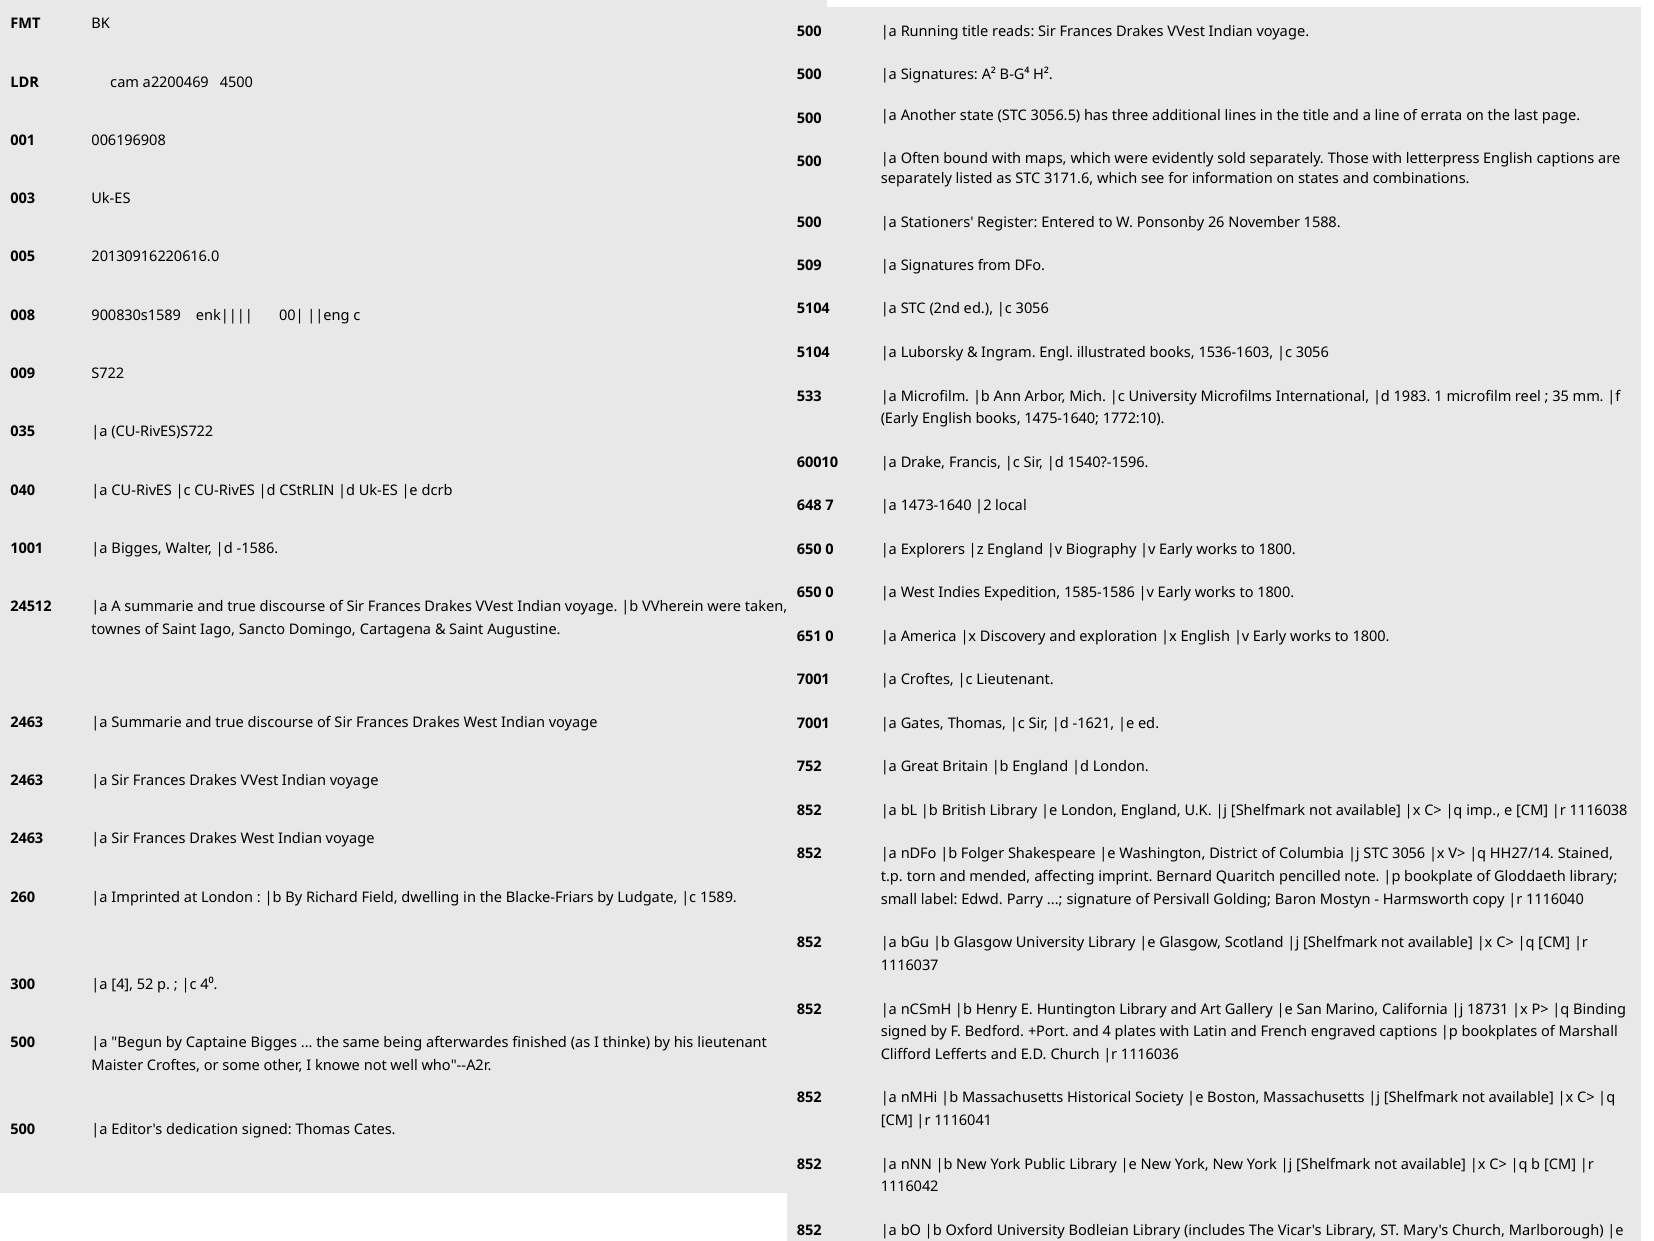

| FMT | BK |
| --- | --- |
| LDR | cam a2200469 4500 |
| 001 | 006196908 |
| 003 | Uk-ES |
| 005 | 20130916220616.0 |
| 008 | 900830s1589 enk|||| 00| ||eng c |
| 009 | S722 |
| 035 | |a (CU-RivES)S722 |
| 040 | |a CU-RivES |c CU-RivES |d CStRLIN |d Uk-ES |e dcrb |
| 1001 | |a Bigges, Walter, |d -1586. |
| 24512 | |a A summarie and true discourse of Sir Frances Drakes VVest Indian voyage. |b VVherein were taken, the townes of Saint Iago, Sancto Domingo, Cartagena & Saint Augustine. |
| 2463 | |a Summarie and true discourse of Sir Frances Drakes West Indian voyage |
| 2463 | |a Sir Frances Drakes VVest Indian voyage |
| 2463 | |a Sir Frances Drakes West Indian voyage |
| 260 | |a Imprinted at London : |b By Richard Field, dwelling in the Blacke-Friars by Ludgate, |c 1589. |
| 300 | |a [4], 52 p. ; |c 4⁰. |
| 500 | |a "Begun by Captaine Bigges ... the same being afterwardes finished (as I thinke) by his lieutenant Maister Croftes, or some other, I knowe not well who"--A2r. |
| 500 | |a Editor's dedication signed: Thomas Cates. |
| 500 | |a Running title reads: Sir Frances Drakes VVest Indian voyage. |
| --- | --- |
| 500 | |a Signatures: A² B-G⁴ H². |
| 500 | |a Another state (STC 3056.5) has three additional lines in the title and a line of errata on the last page. |
| 500 | |a Often bound with maps, which were evidently sold separately. Those with letterpress English captions are separately listed as STC 3171.6, which see for information on states and combinations. |
| 500 | |a Stationers' Register: Entered to W. Ponsonby 26 November 1588. |
| 509 | |a Signatures from DFo. |
| 5104 | |a STC (2nd ed.), |c 3056 |
| 5104 | |a Luborsky & Ingram. Engl. illustrated books, 1536-1603, |c 3056 |
| 533 | |a Microfilm. |b Ann Arbor, Mich. |c University Microfilms International, |d 1983. 1 microfilm reel ; 35 mm. |f (Early English books, 1475-1640; 1772:10). |
| 60010 | |a Drake, Francis, |c Sir, |d 1540?-1596. |
| 648 7 | |a 1473-1640 |2 local |
| 650 0 | |a Explorers |z England |v Biography |v Early works to 1800. |
| 650 0 | |a West Indies Expedition, 1585-1586 |v Early works to 1800. |
| 651 0 | |a America |x Discovery and exploration |x English |v Early works to 1800. |
| 7001 | |a Croftes, |c Lieutenant. |
| 7001 | |a Gates, Thomas, |c Sir, |d -1621, |e ed. |
| 752 | |a Great Britain |b England |d London. |
| 852 | |a bL |b British Library |e London, England, U.K. |j [Shelfmark not available] |x C> |q imp., e [CM] |r 1116038 |
| 852 | |a nDFo |b Folger Shakespeare |e Washington, District of Columbia |j STC 3056 |x V> |q HH27/14. Stained, t.p. torn and mended, affecting imprint. Bernard Quaritch pencilled note. |p bookplate of Gloddaeth library; small label: Edwd. Parry ...; signature of Persivall Golding; Baron Mostyn - Harmsworth copy |r 1116040 |
| 852 | |a bGu |b Glasgow University Library |e Glasgow, Scotland |j [Shelfmark not available] |x C> |q [CM] |r 1116037 |
| 852 | |a nCSmH |b Henry E. Huntington Library and Art Gallery |e San Marino, California |j 18731 |x P> |q Binding signed by F. Bedford. +Port. and 4 plates with Latin and French engraved captions |p bookplates of Marshall Clifford Lefferts and E.D. Church |r 1116036 |
| 852 | |a nMHi |b Massachusetts Historical Society |e Boston, Massachusetts |j [Shelfmark not available] |x C> |q [CM] |r 1116041 |
| 852 | |a nNN |b New York Public Library |e New York, New York |j [Shelfmark not available] |x C> |q b [CM] |r 1116042 |
| 852 | |a bO |b Oxford University Bodleian Library (includes The Vicar's Library, ST. Mary's Church, Marlborough) |e Oxford, England |j Antiq.e.E.1589.5 |x V> |r 1116039 |
| 852 | |a nDLC |b United States, Library of Congress |e Washington, District of Columbia, United States. |j E129.D7 B5 1589 |x W> |q L.C. copy cropped; lacks headers and page numbers. Hans and Hanni Kraus Sir Francis Drake Collection (Library of Congress) |r 3869575 |
| 852 | |a nViU |b University of Virginia |e Charlottesville, Virginia |j McGreg A 1589 .B53 |x V> |q Lacks all 4 folding maps described in Church 307. |p Bound in full burgundy crushed levant morocco by Sangorski & Sutcliffe. |r 1116043 |
| SYS | 006196908 |